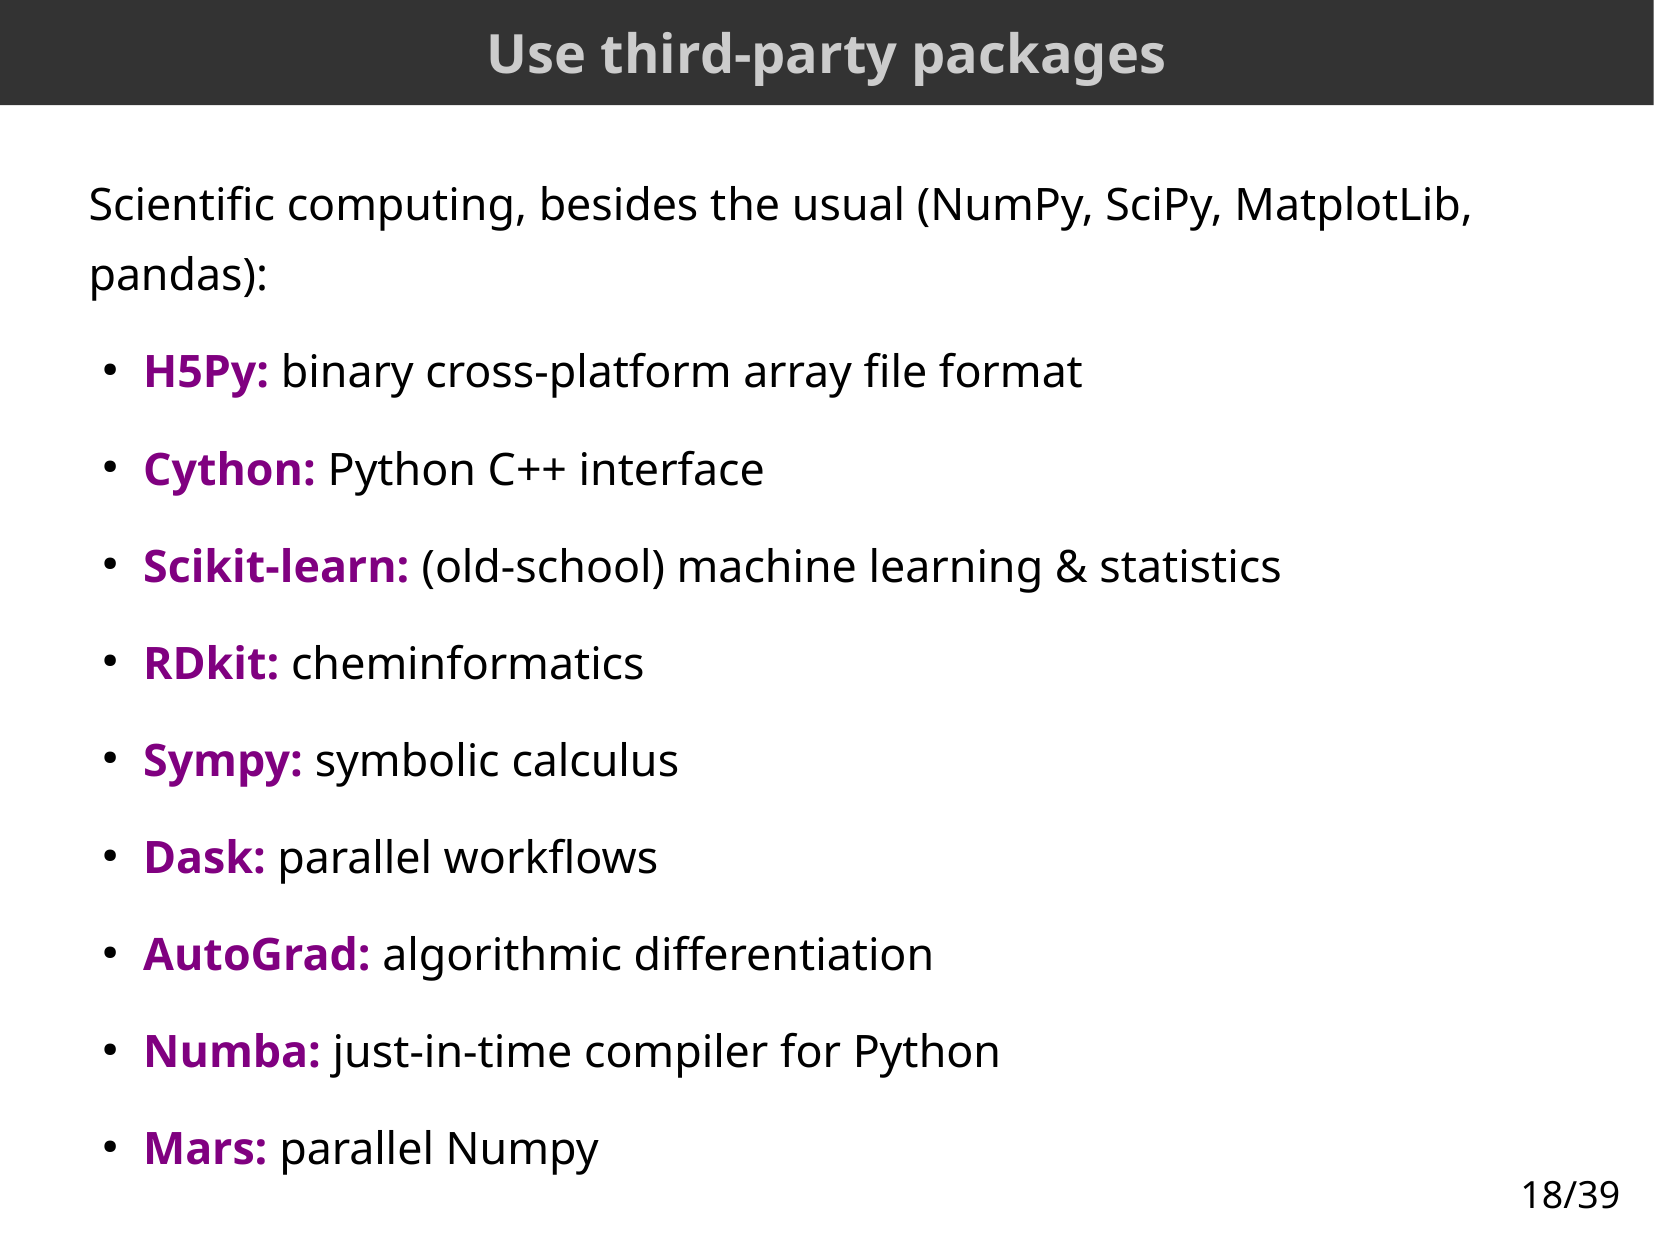

# Use third-party packages
Scientific computing, besides the usual (NumPy, SciPy, MatplotLib, pandas):
H5Py: binary cross-platform array file format
Cython: Python C++ interface
Scikit-learn: (old-school) machine learning & statistics
RDkit: cheminformatics
Sympy: symbolic calculus
Dask: parallel workflows
AutoGrad: algorithmic differentiation
Numba: just-in-time compiler for Python
Mars: parallel Numpy